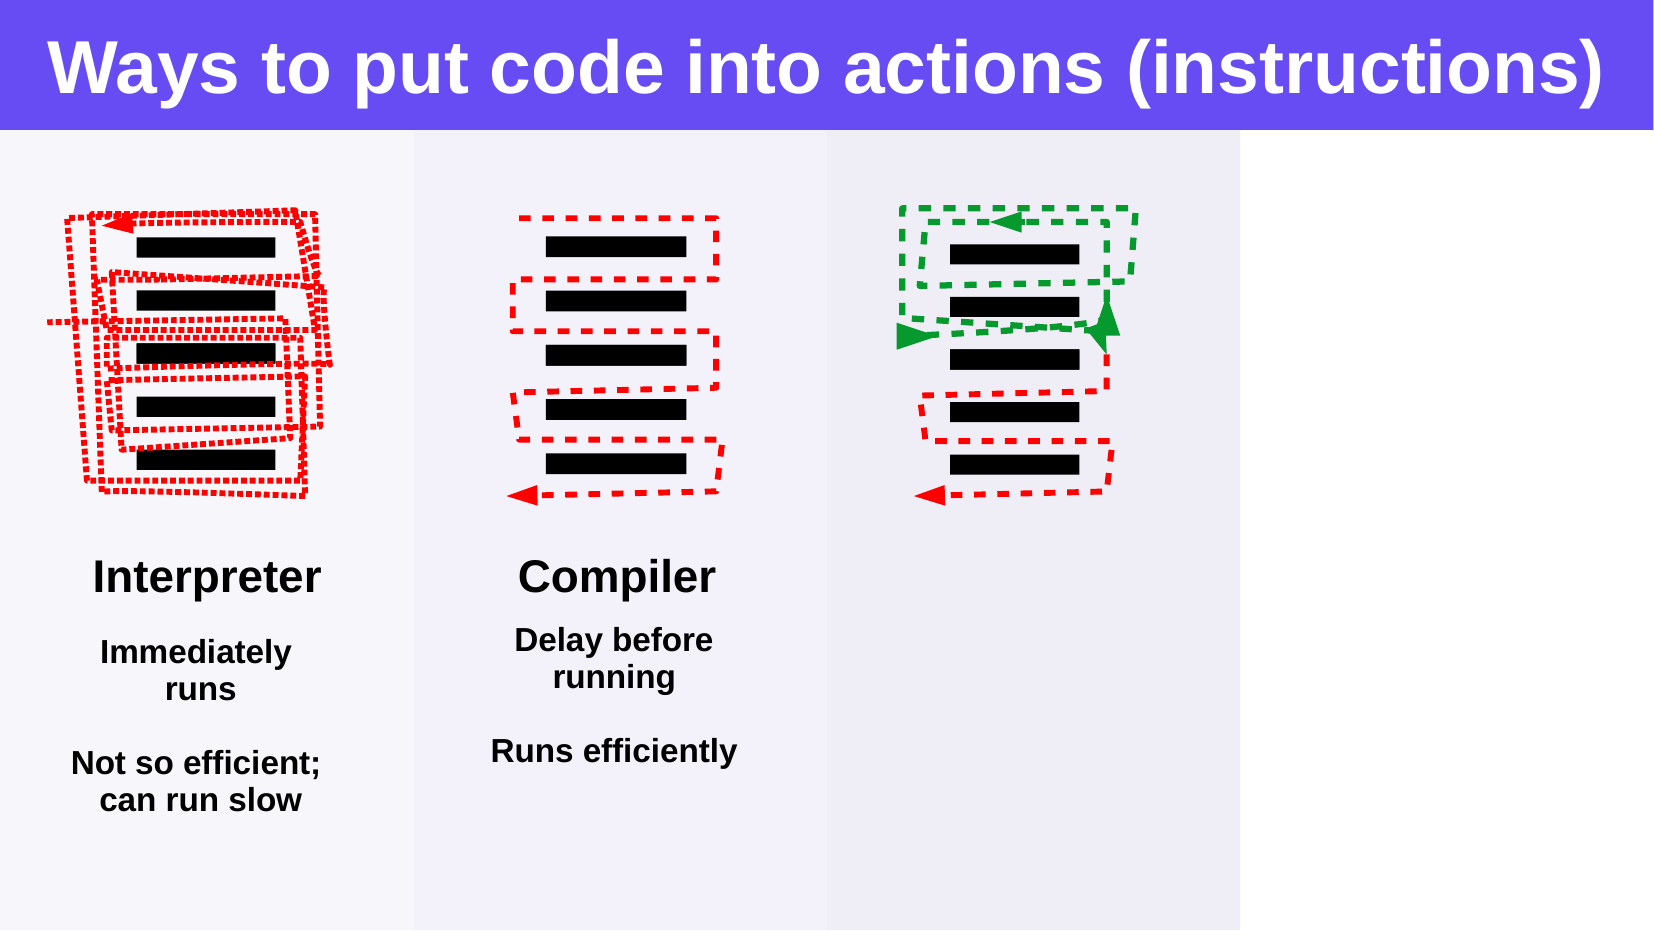

Ways to put code into actions (instructions)
Interpreter
Compiler
Delay before running
Runs efficiently
Immediately
runs
Not so efficient;
can run slow